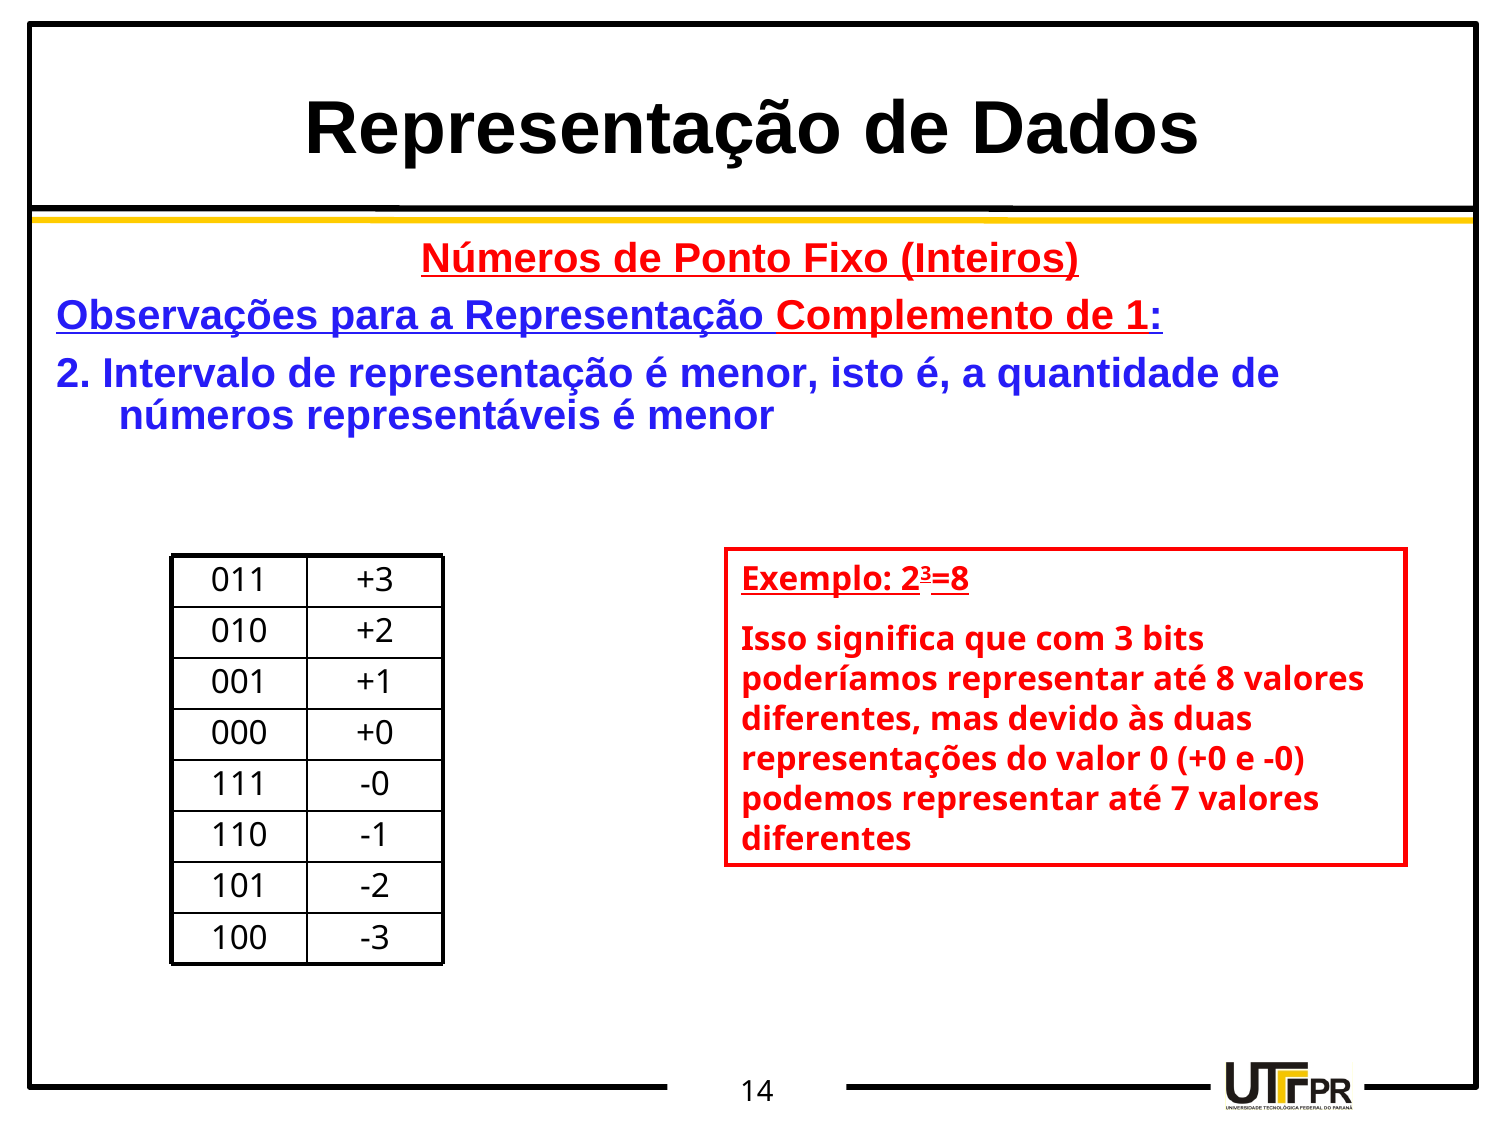

# Representação de Dados
Números de Ponto Fixo (Inteiros)
Observações para a Representação Complemento de 1:
2. Intervalo de representação é menor, isto é, a quantidade de números representáveis é menor
Exemplo: 23=8
Isso significa que com 3 bits poderíamos representar até 8 valores diferentes, mas devido às duas representações do valor 0 (+0 e -0) podemos representar até 7 valores diferentes
011
+3
010
+2
001
+1
000
+0
111
-0
110
-1
101
-2
100
-3